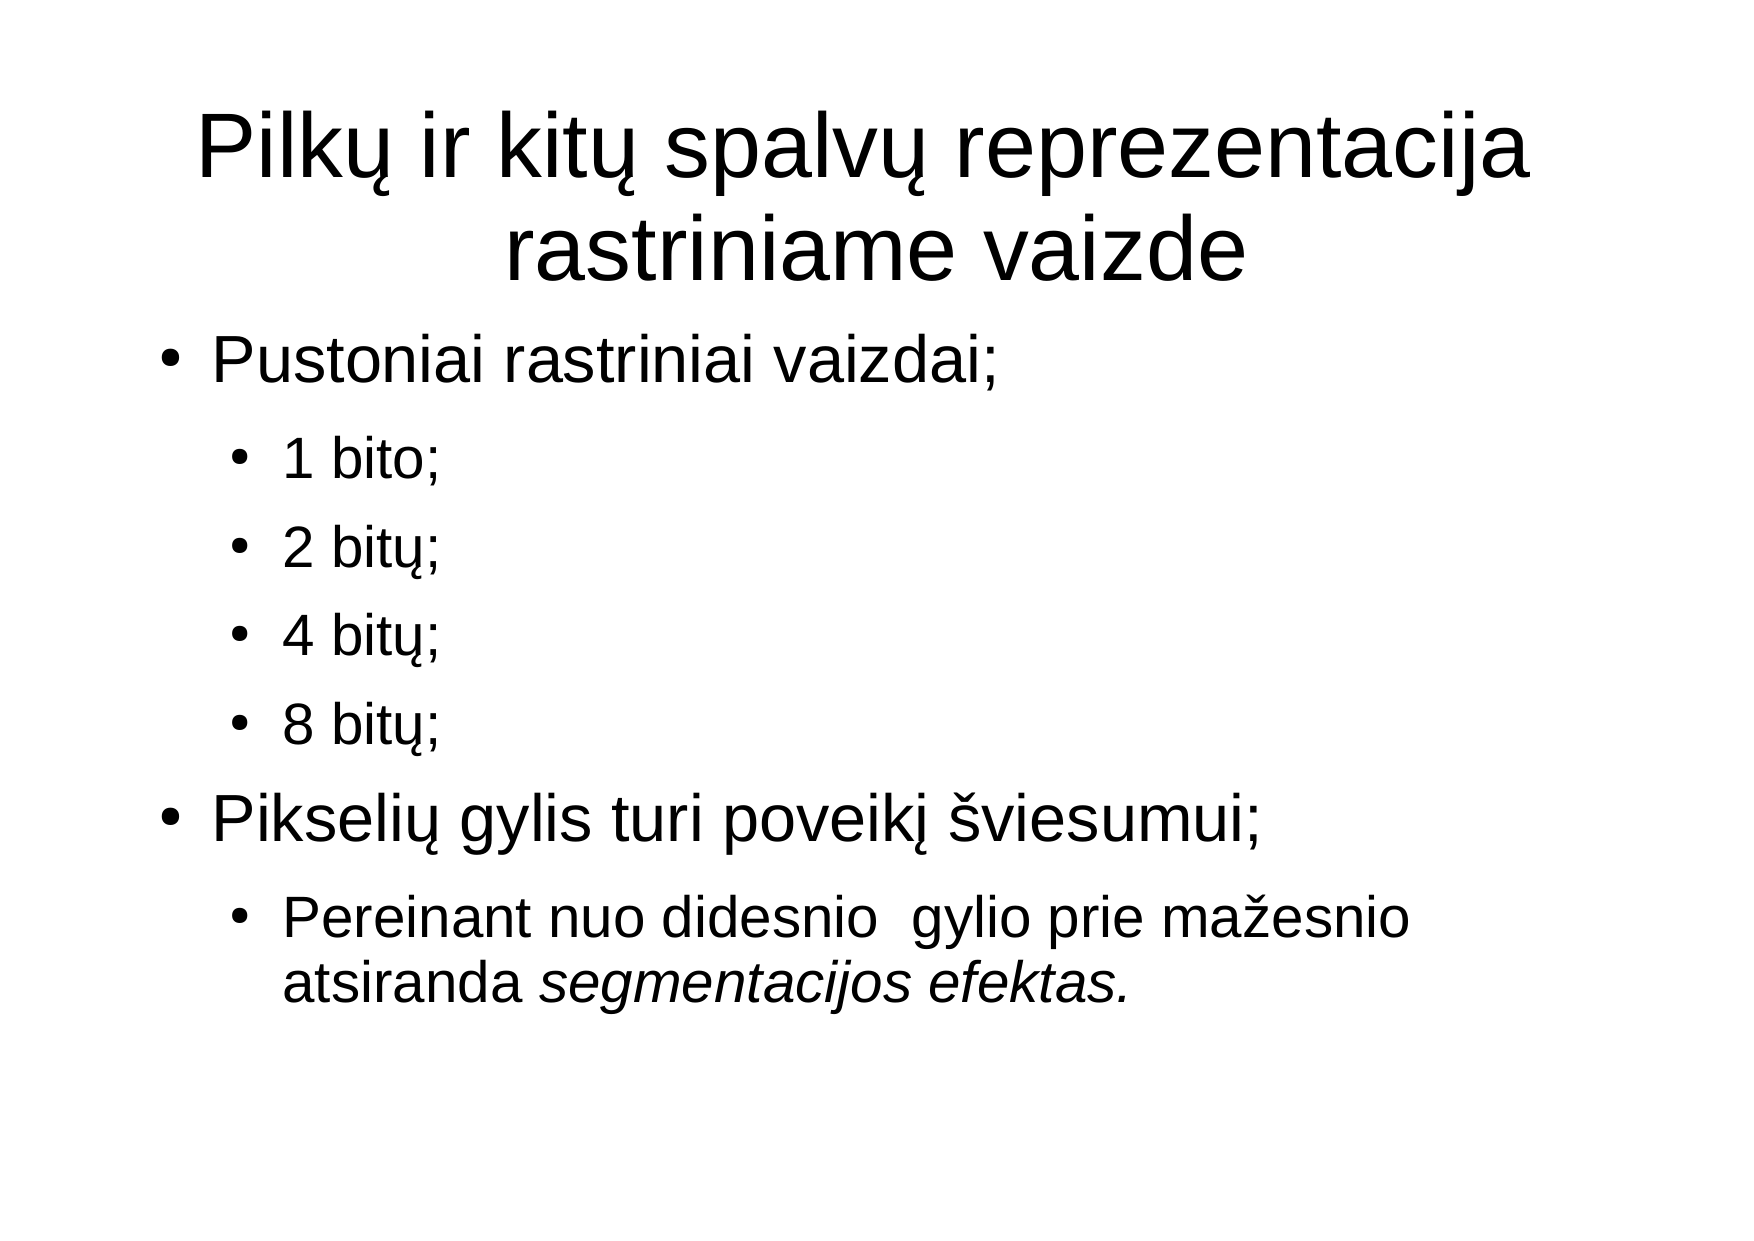

# Pilkų ir kitų spalvų reprezentacija rastriniame vaizde
Pustoniai rastriniai vaizdai;
1 bito;
2 bitų;
4 bitų;
8 bitų;
Pikselių gylis turi poveikį šviesumui;
Pereinant nuo didesnio gylio prie mažesnio atsiranda segmentacijos efektas.